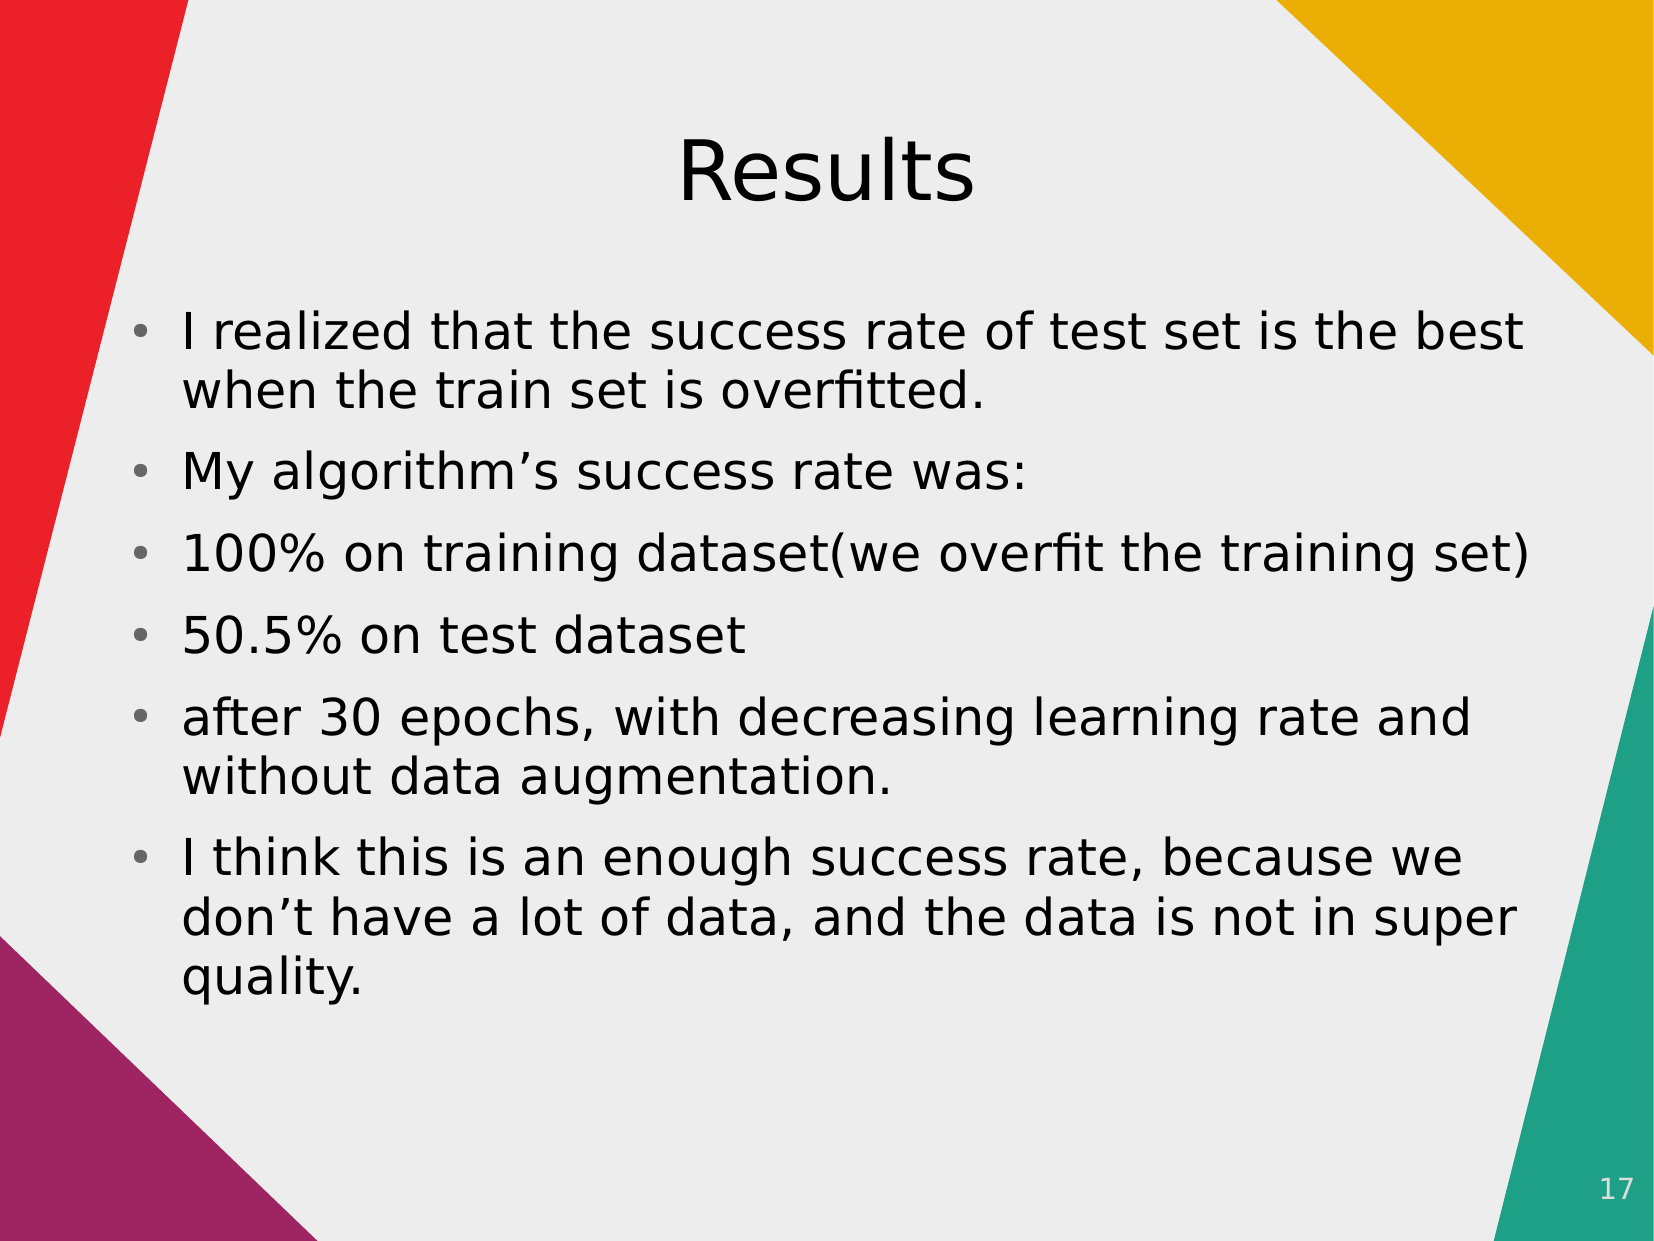

# Results
I realized that the success rate of test set is the best when the train set is overfitted.
My algorithm’s success rate was:
100% on training dataset(we overfit the training set)
50.5% on test dataset
after 30 epochs, with decreasing learning rate and without data augmentation.
I think this is an enough success rate, because we don’t have a lot of data, and the data is not in super quality.
17